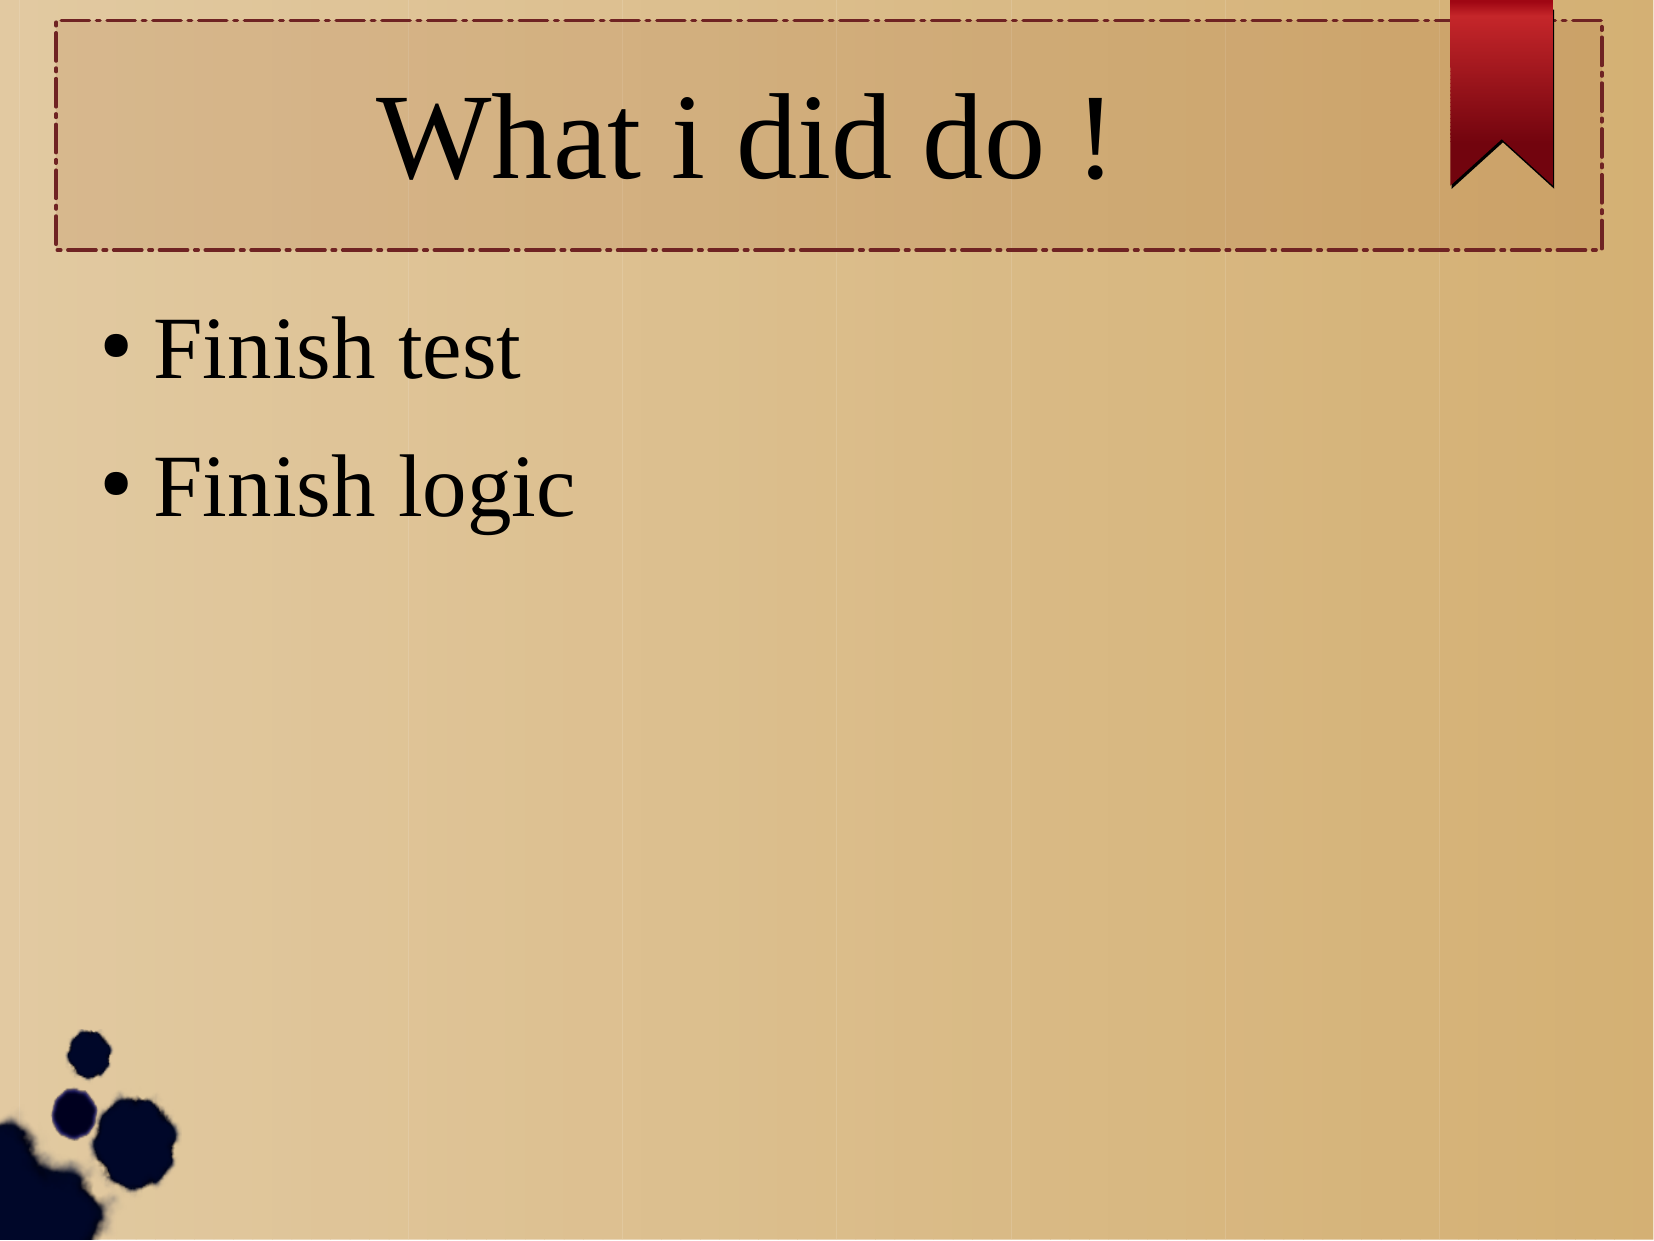

# What i did do !
Finish test
Finish logic